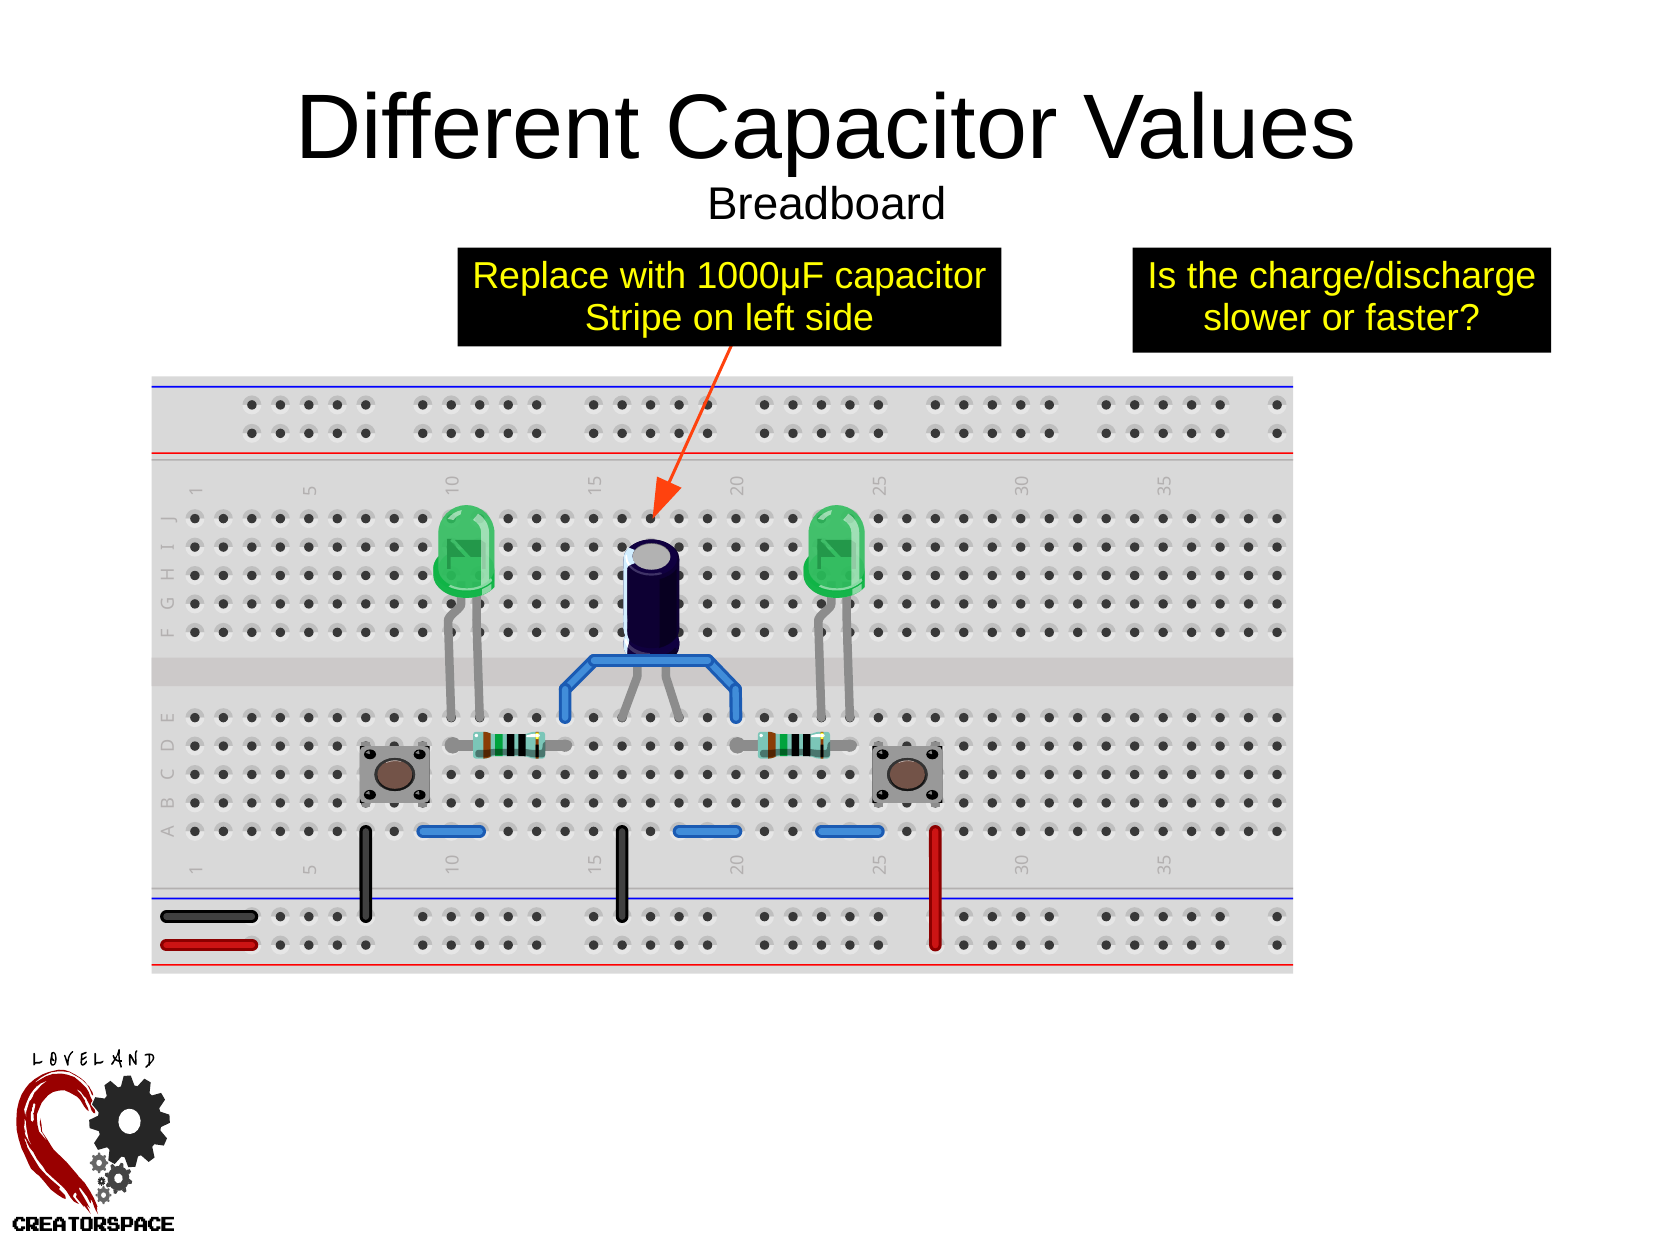

# Different Capacitor Values Breadboard
Replace with 1000μF capacitor
Stripe on left side
Is the charge/discharge
slower or faster?